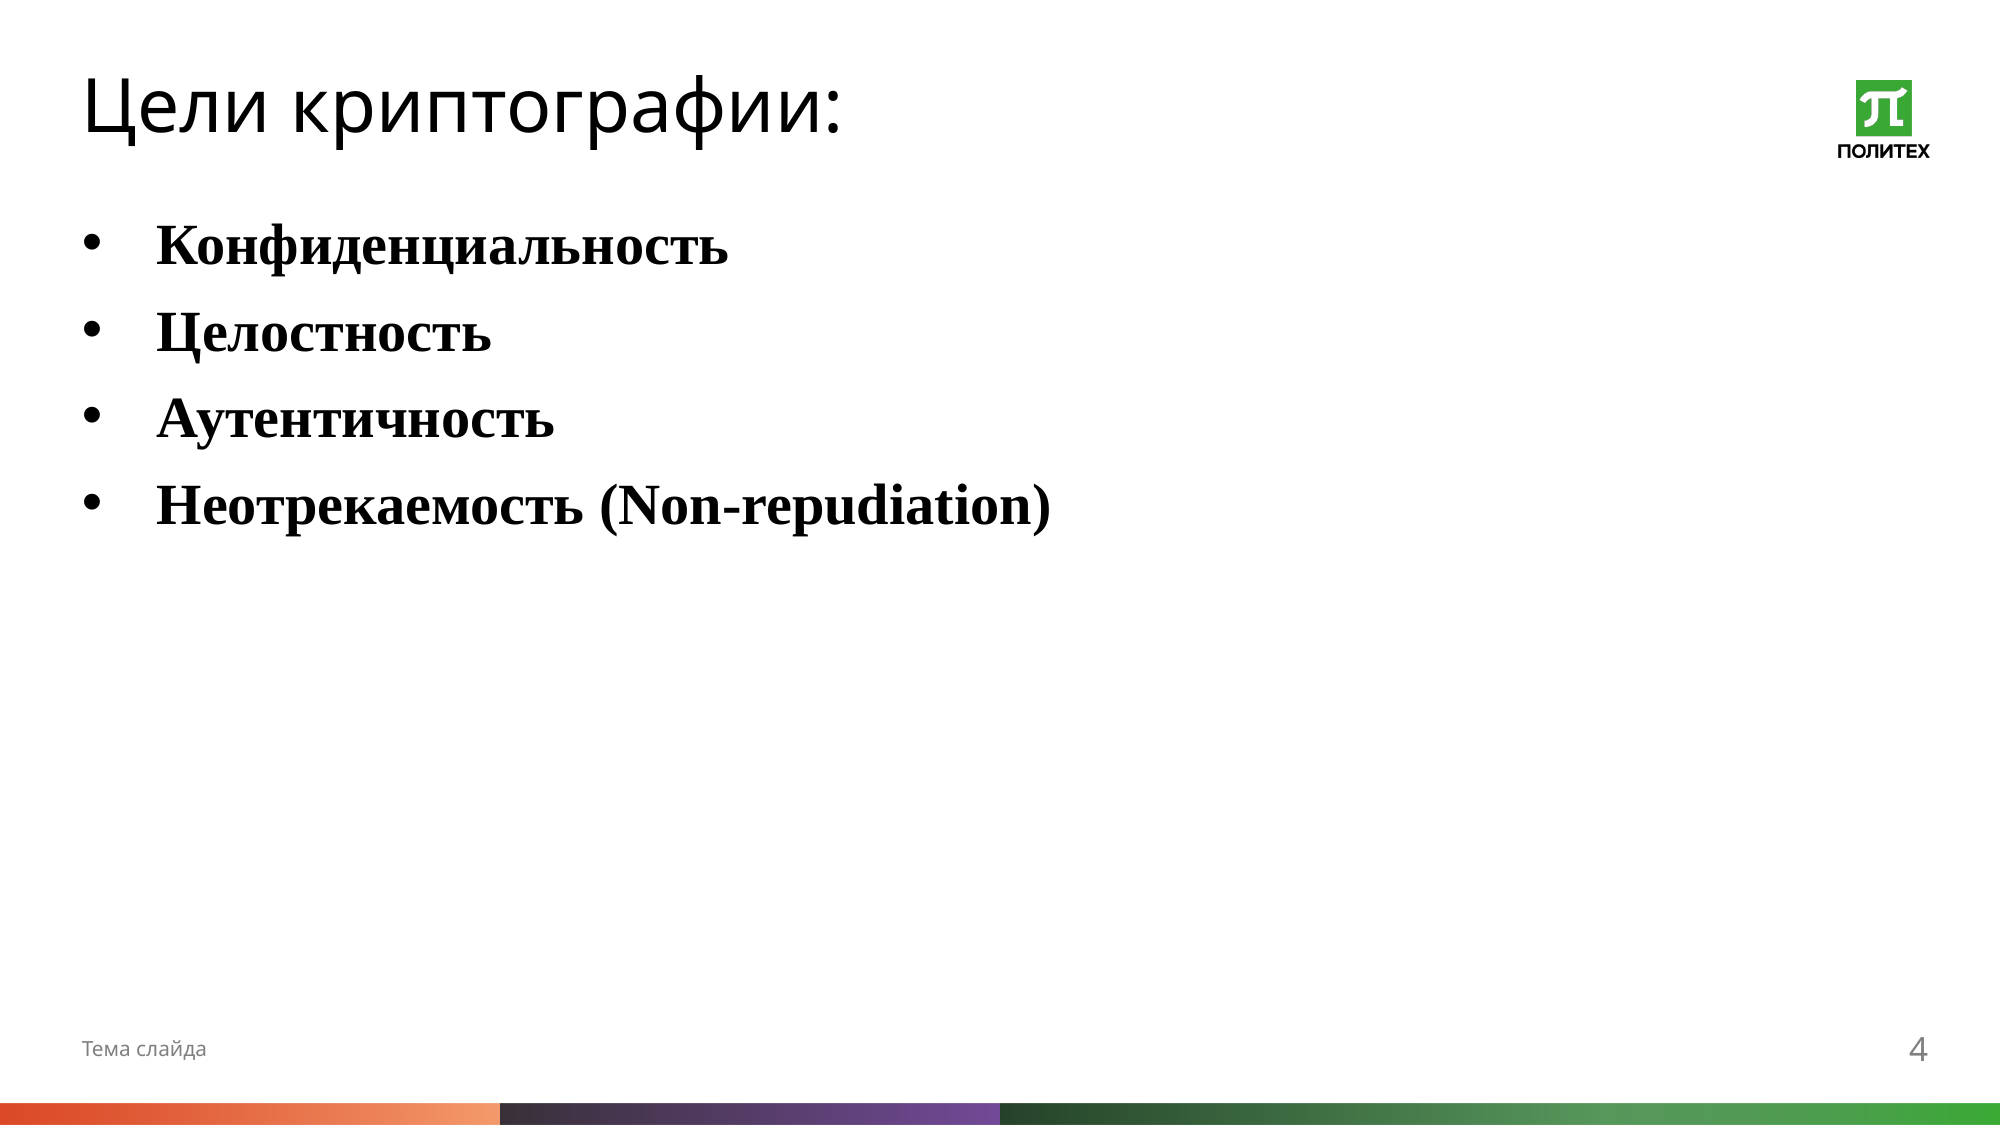

# Цели криптографии:
Конфиденциальность
Целостность
Аутентичность
Неотрекаемость (Non-repudiation)
4
Тема слайда